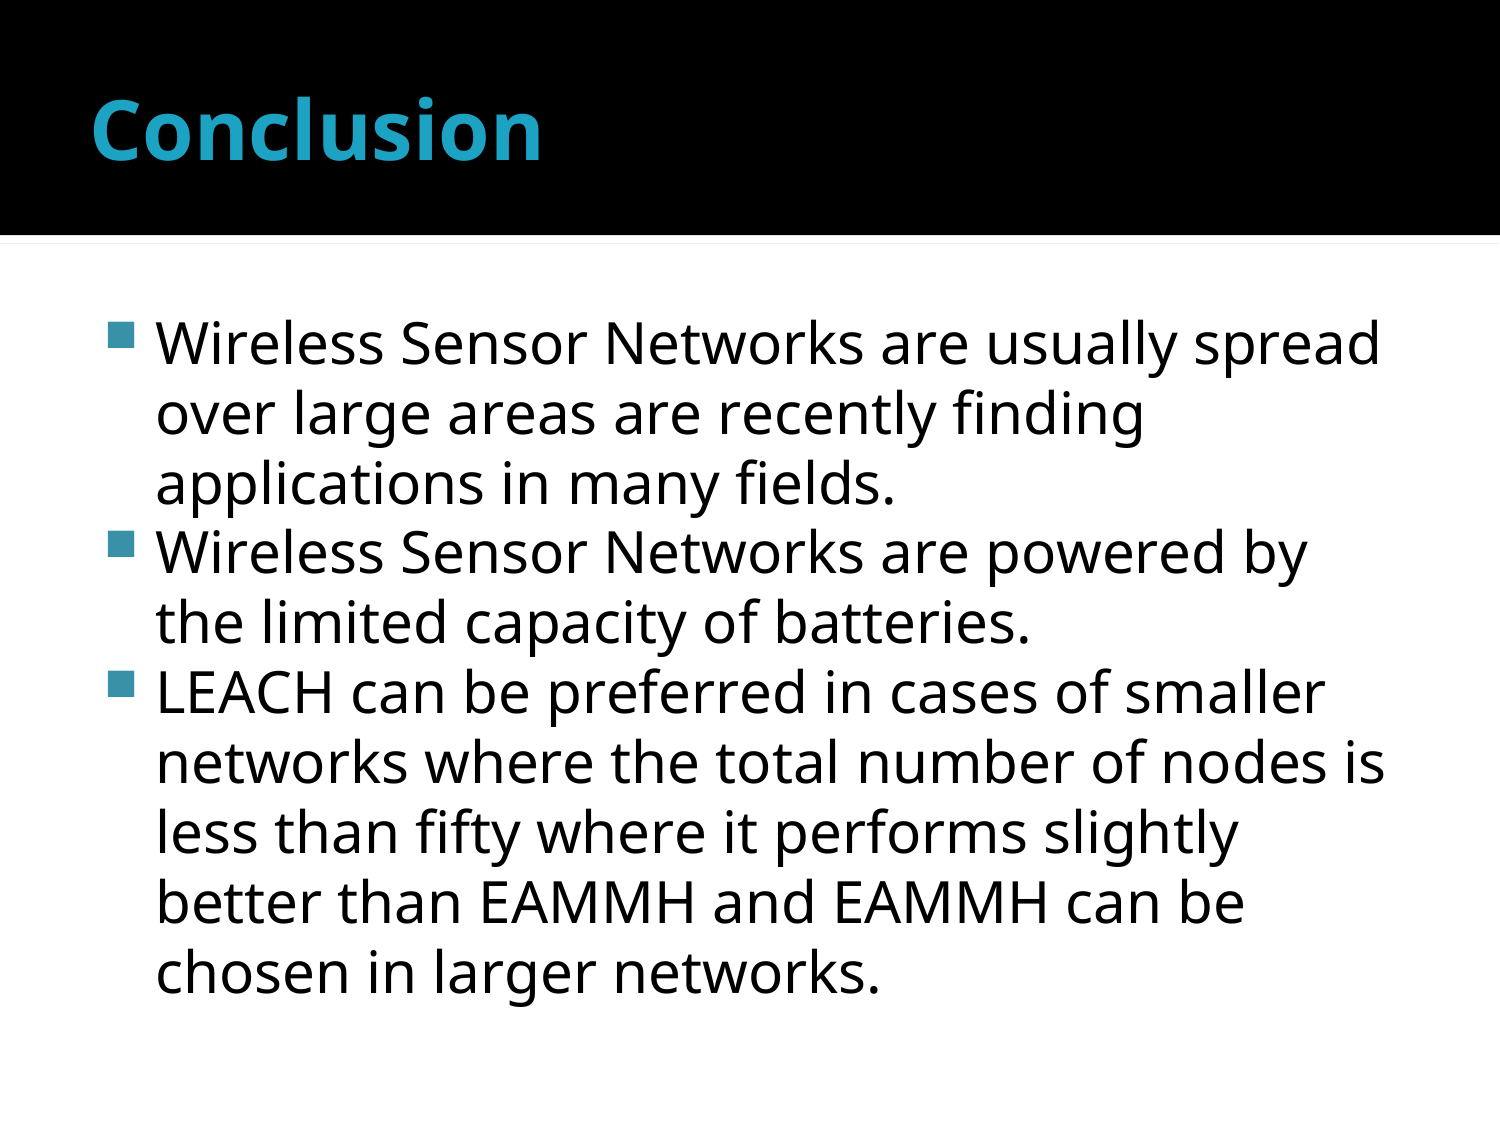

# Conclusion
Wireless Sensor Networks are usually spread over large areas are recently finding applications in many fields.
Wireless Sensor Networks are powered by the limited capacity of batteries.
LEACH can be preferred in cases of smaller networks where the total number of nodes is less than fifty where it performs slightly better than EAMMH and EAMMH can be chosen in larger networks.